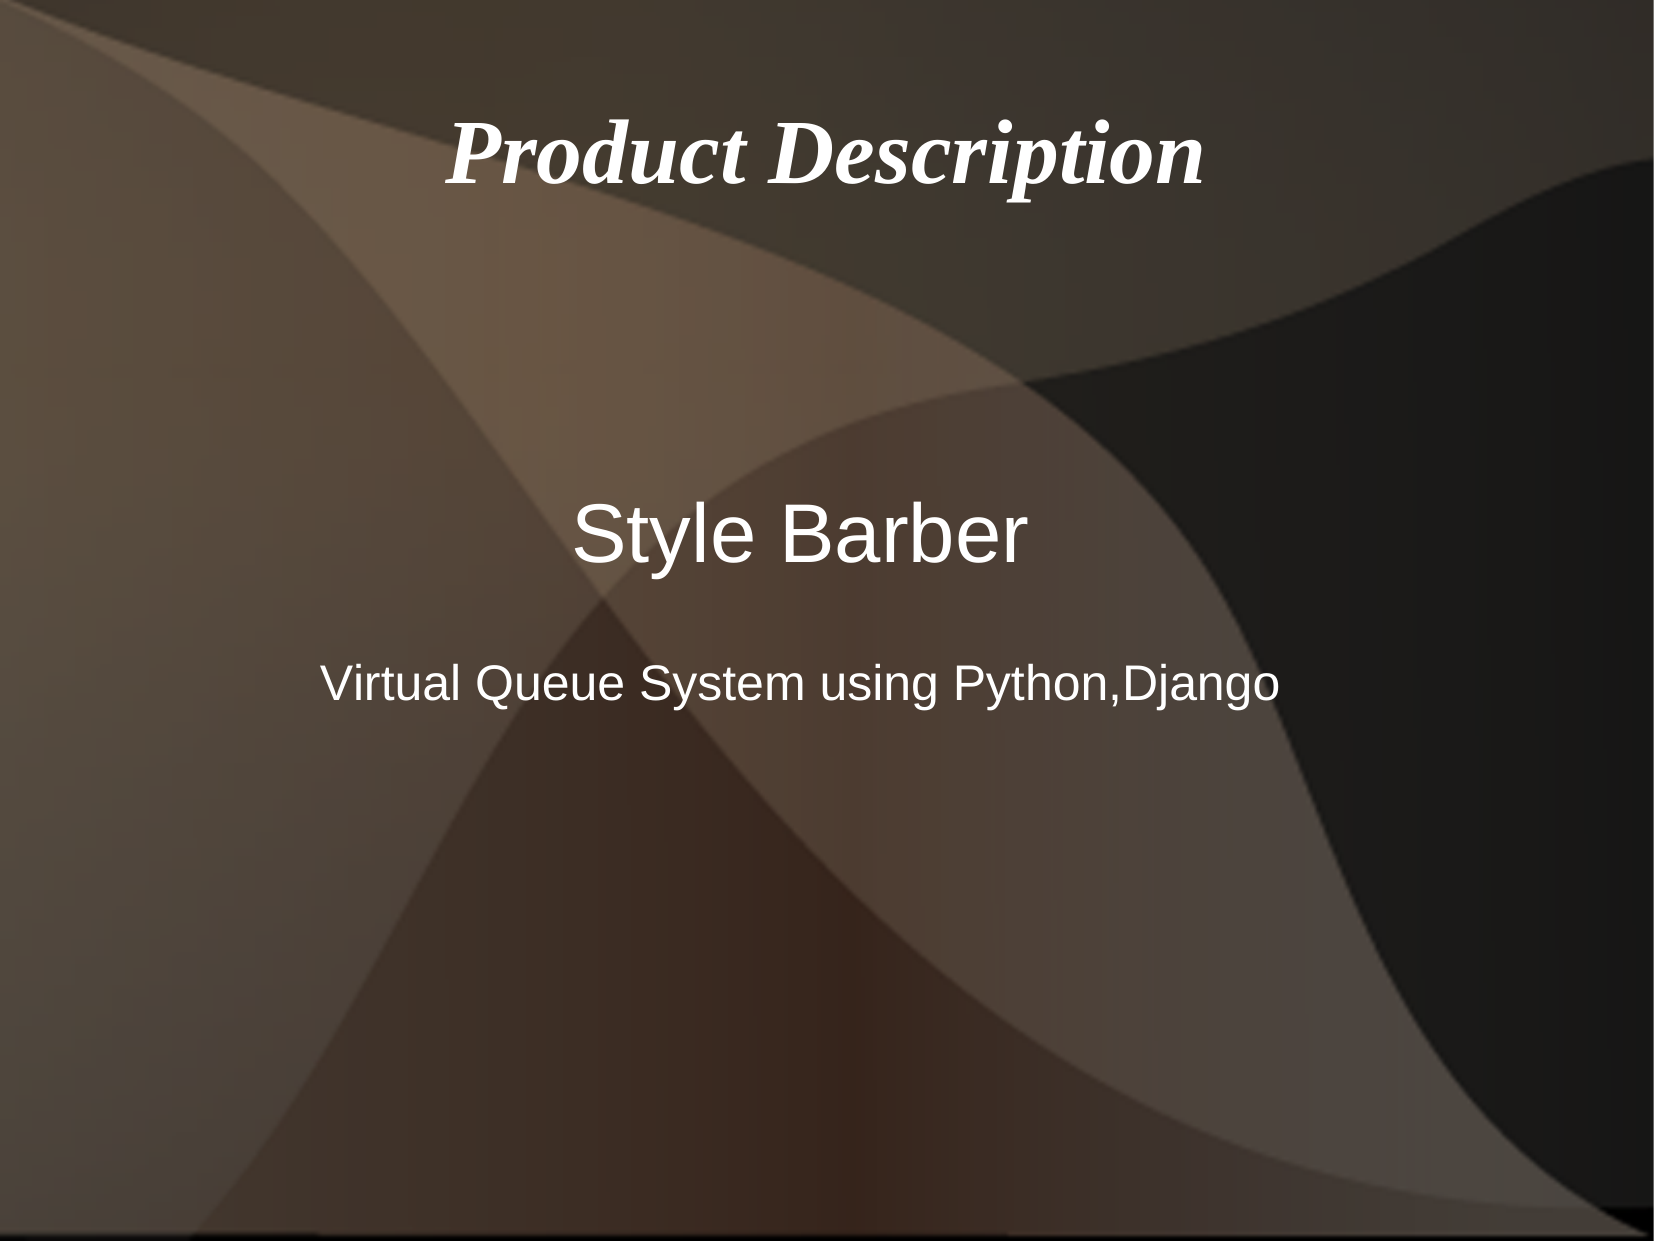

# Product Description
Style Barber
Virtual Queue System using Python,Django